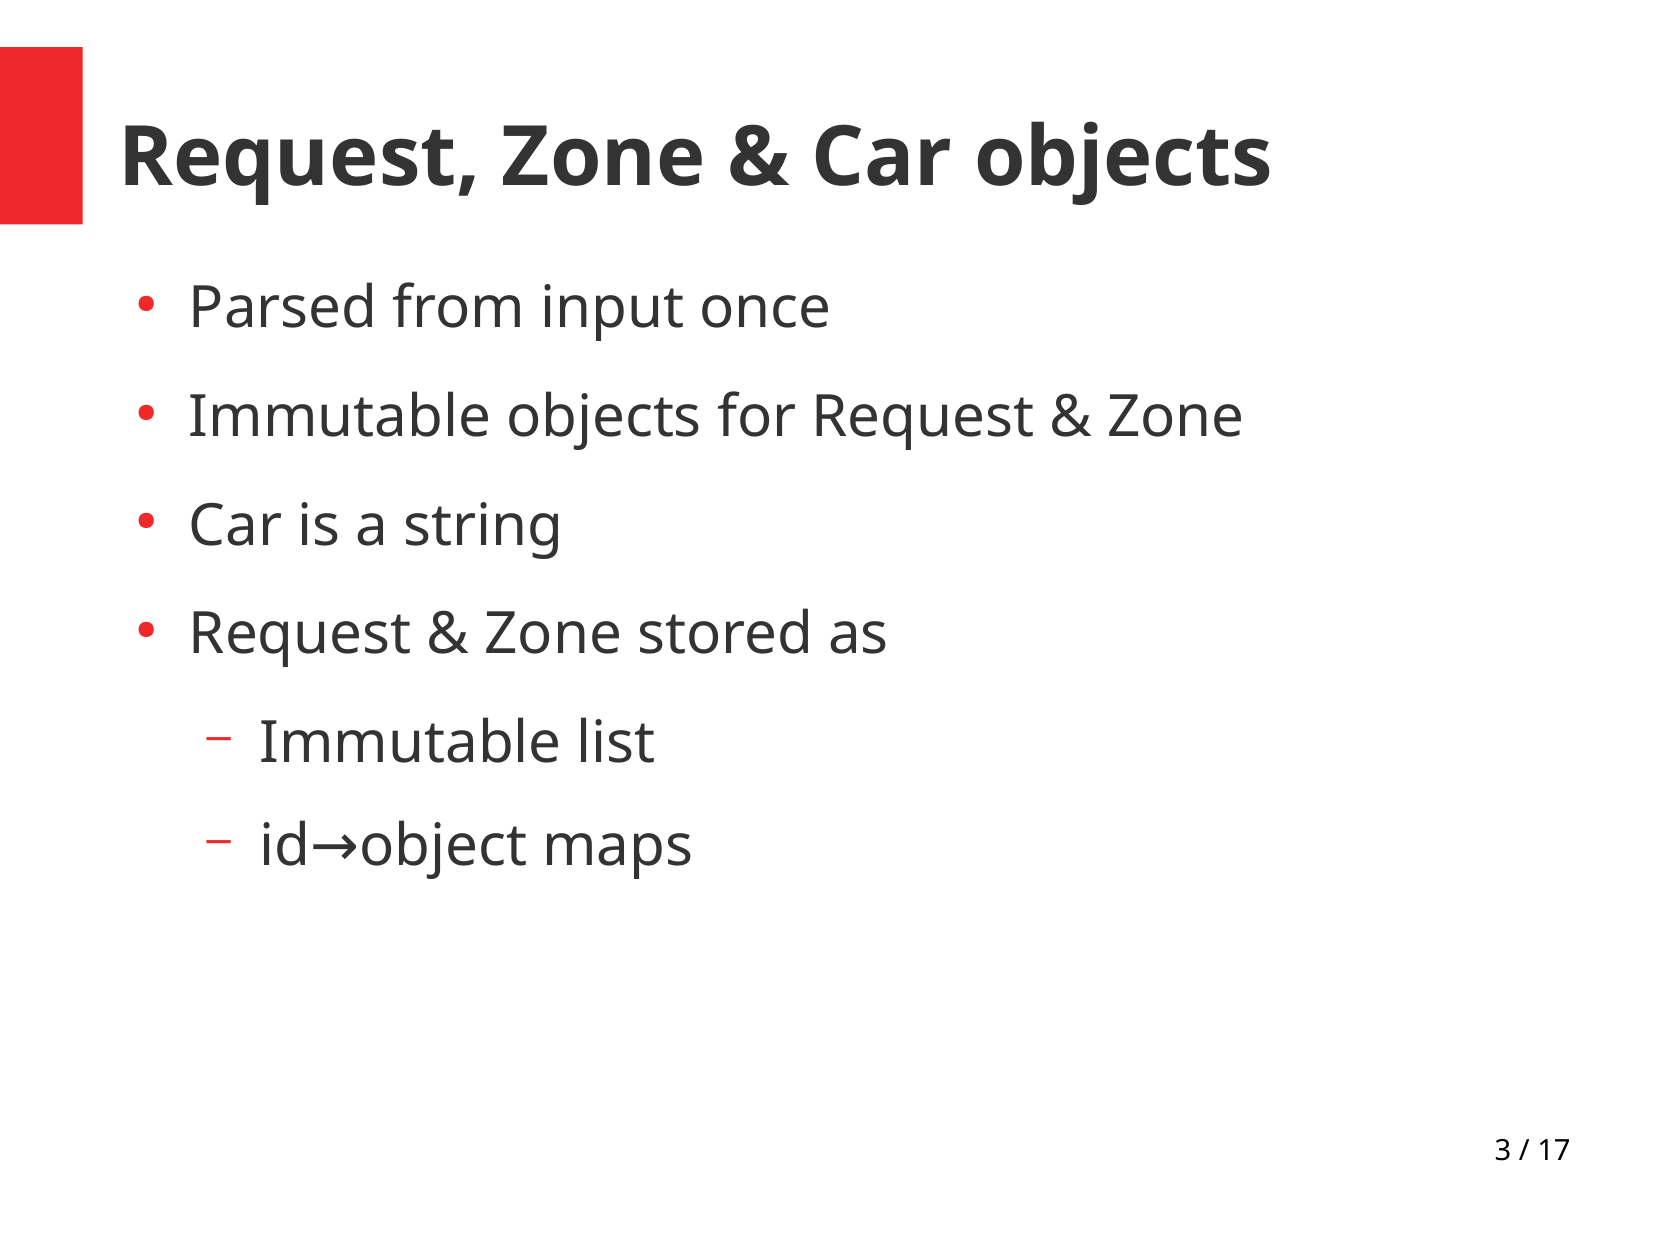

# Request, Zone & Car objects
Parsed from input once
Immutable objects for Request & Zone
Car is a string
Request & Zone stored as
Immutable list
id→object maps
3